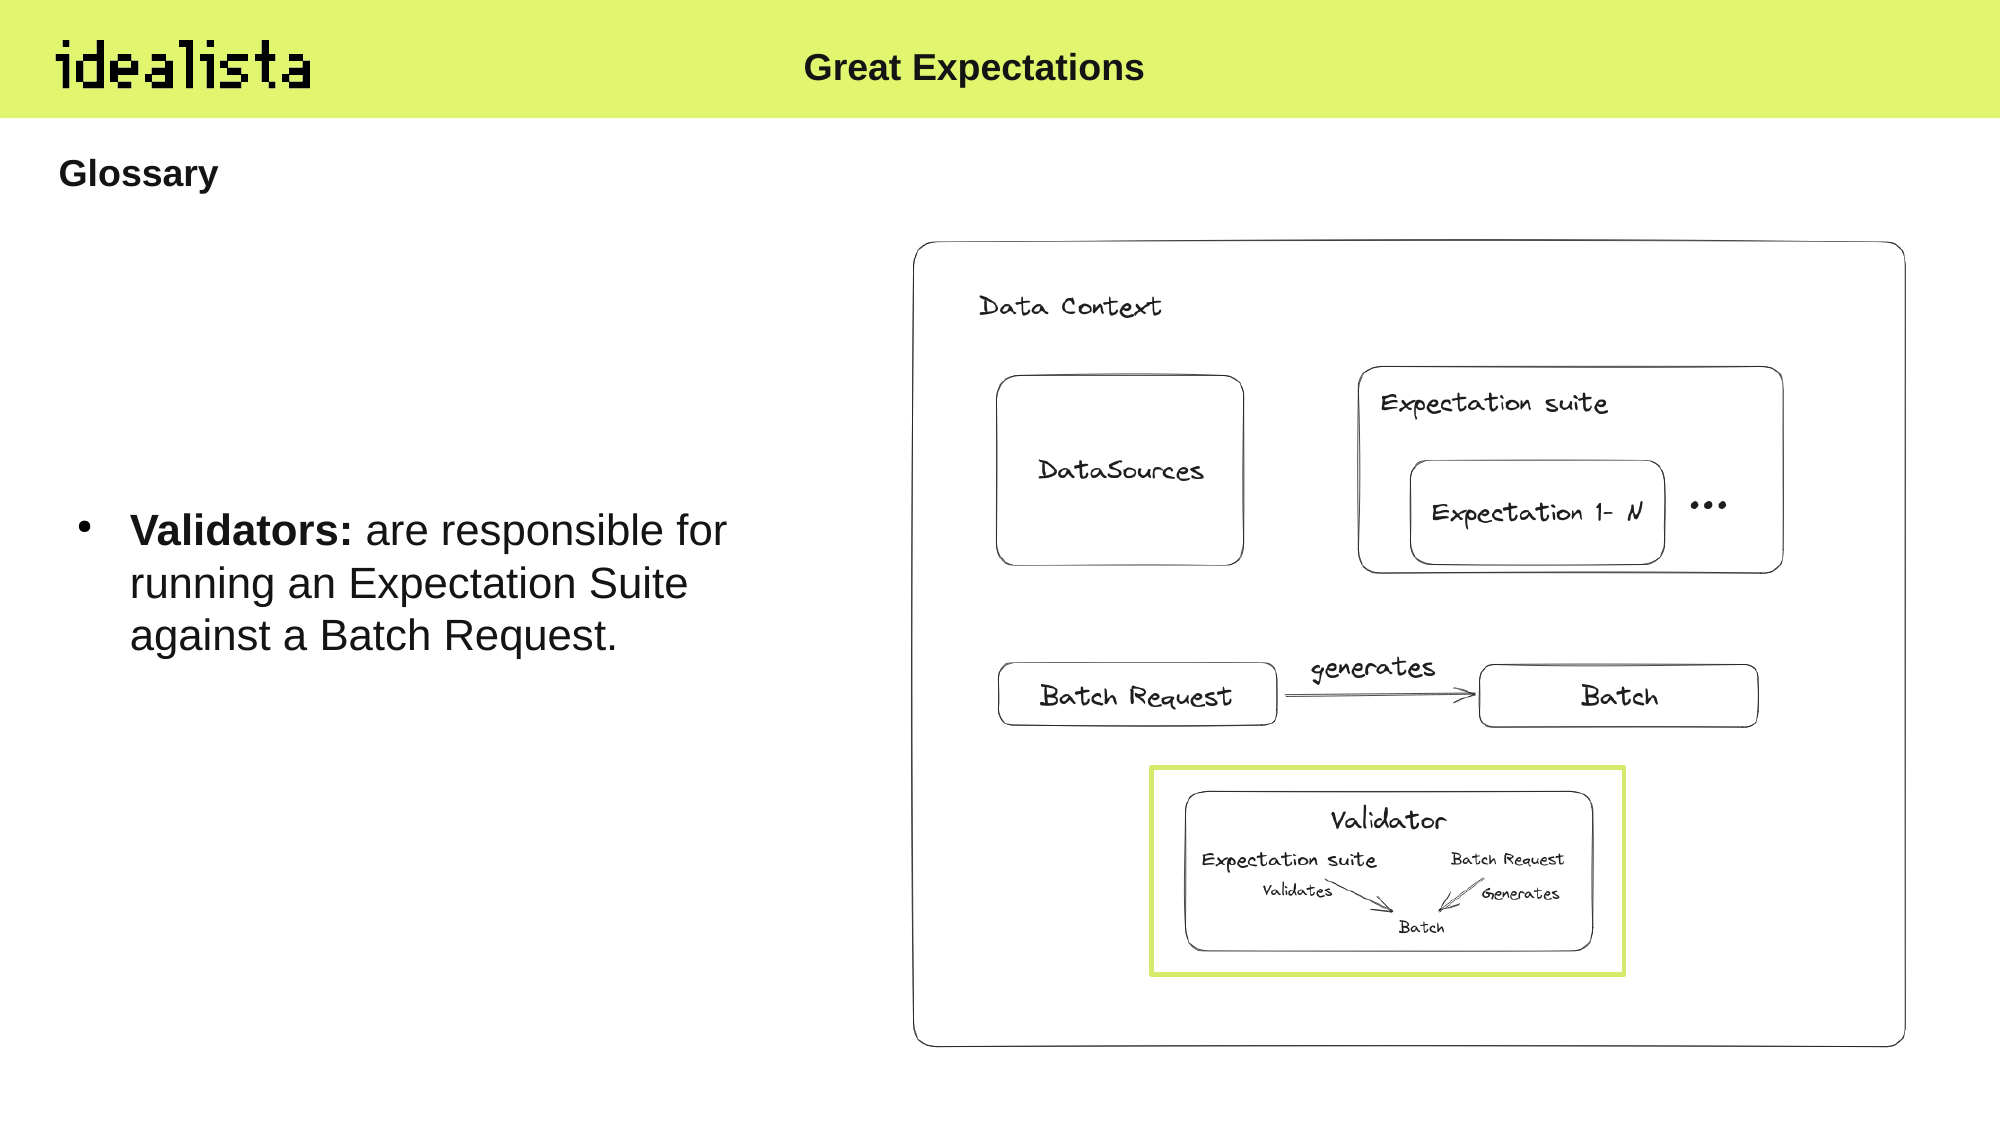

# Great Expectations
Glossary
Validators: are responsible for running an Expectation Suite against a Batch Request.